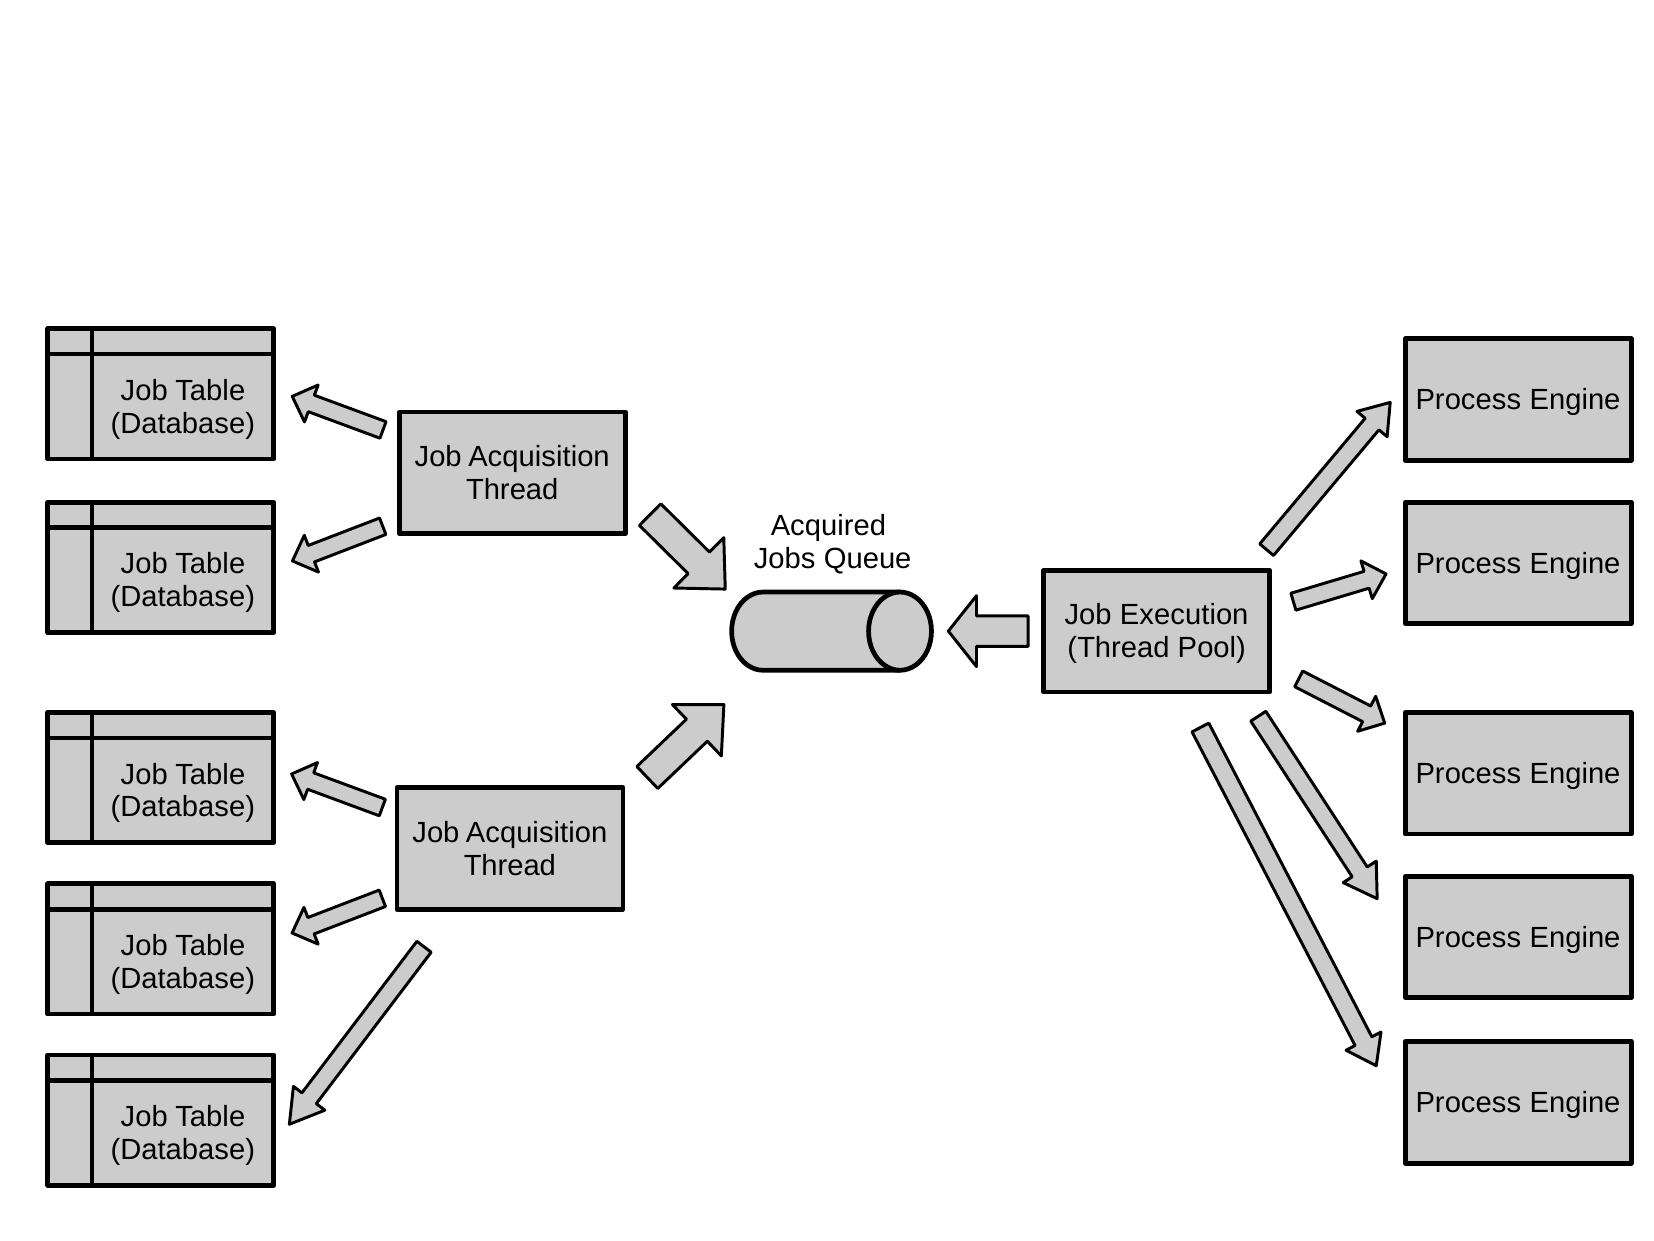

Job Table
(Database)
Process Engine
Job Acquisition
Thread
Acquired
Jobs Queue
Job Table
(Database)
Process Engine
Job Execution
(Thread Pool)
Job Table
(Database)
Process Engine
Job Acquisition
Thread
Process Engine
Job Table
(Database)
Process Engine
Job Table
(Database)